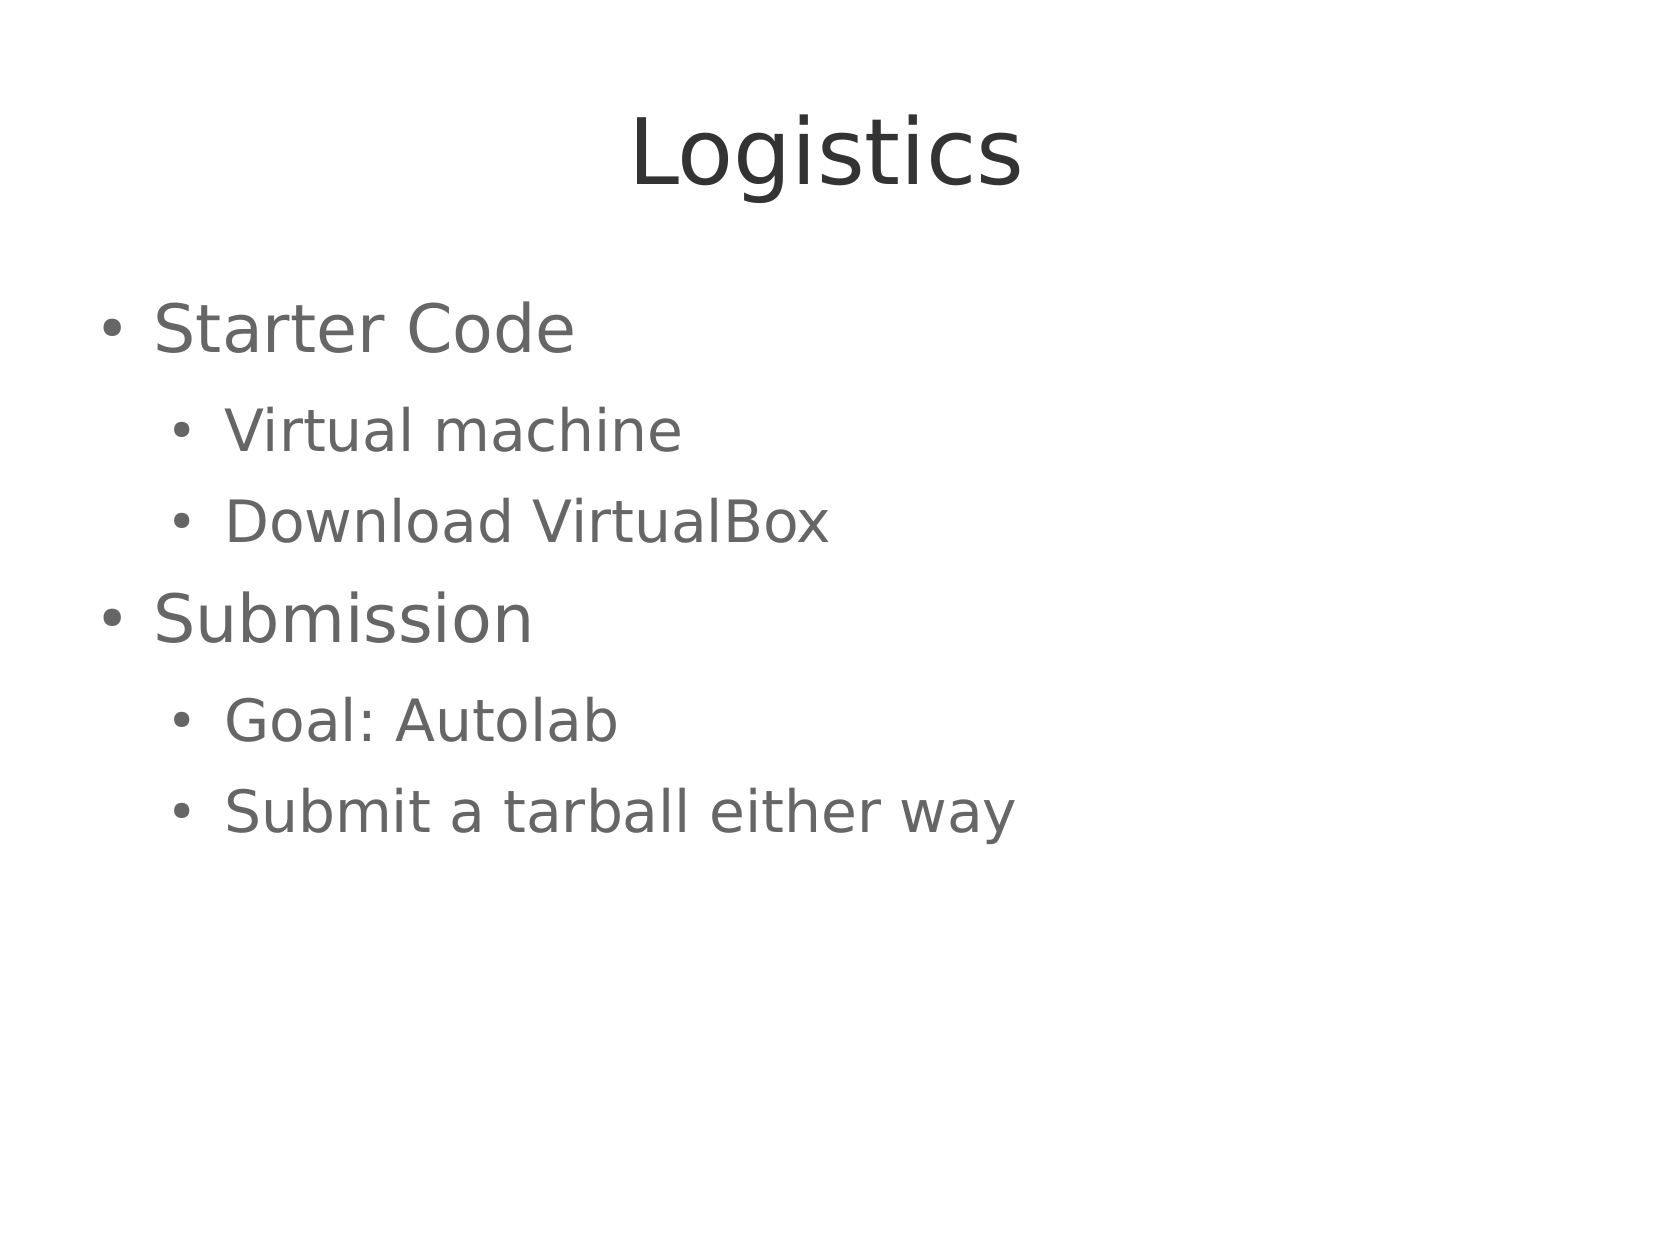

# Logistics
Starter Code
Virtual machine
Download VirtualBox
Submission
Goal: Autolab
Submit a tarball either way